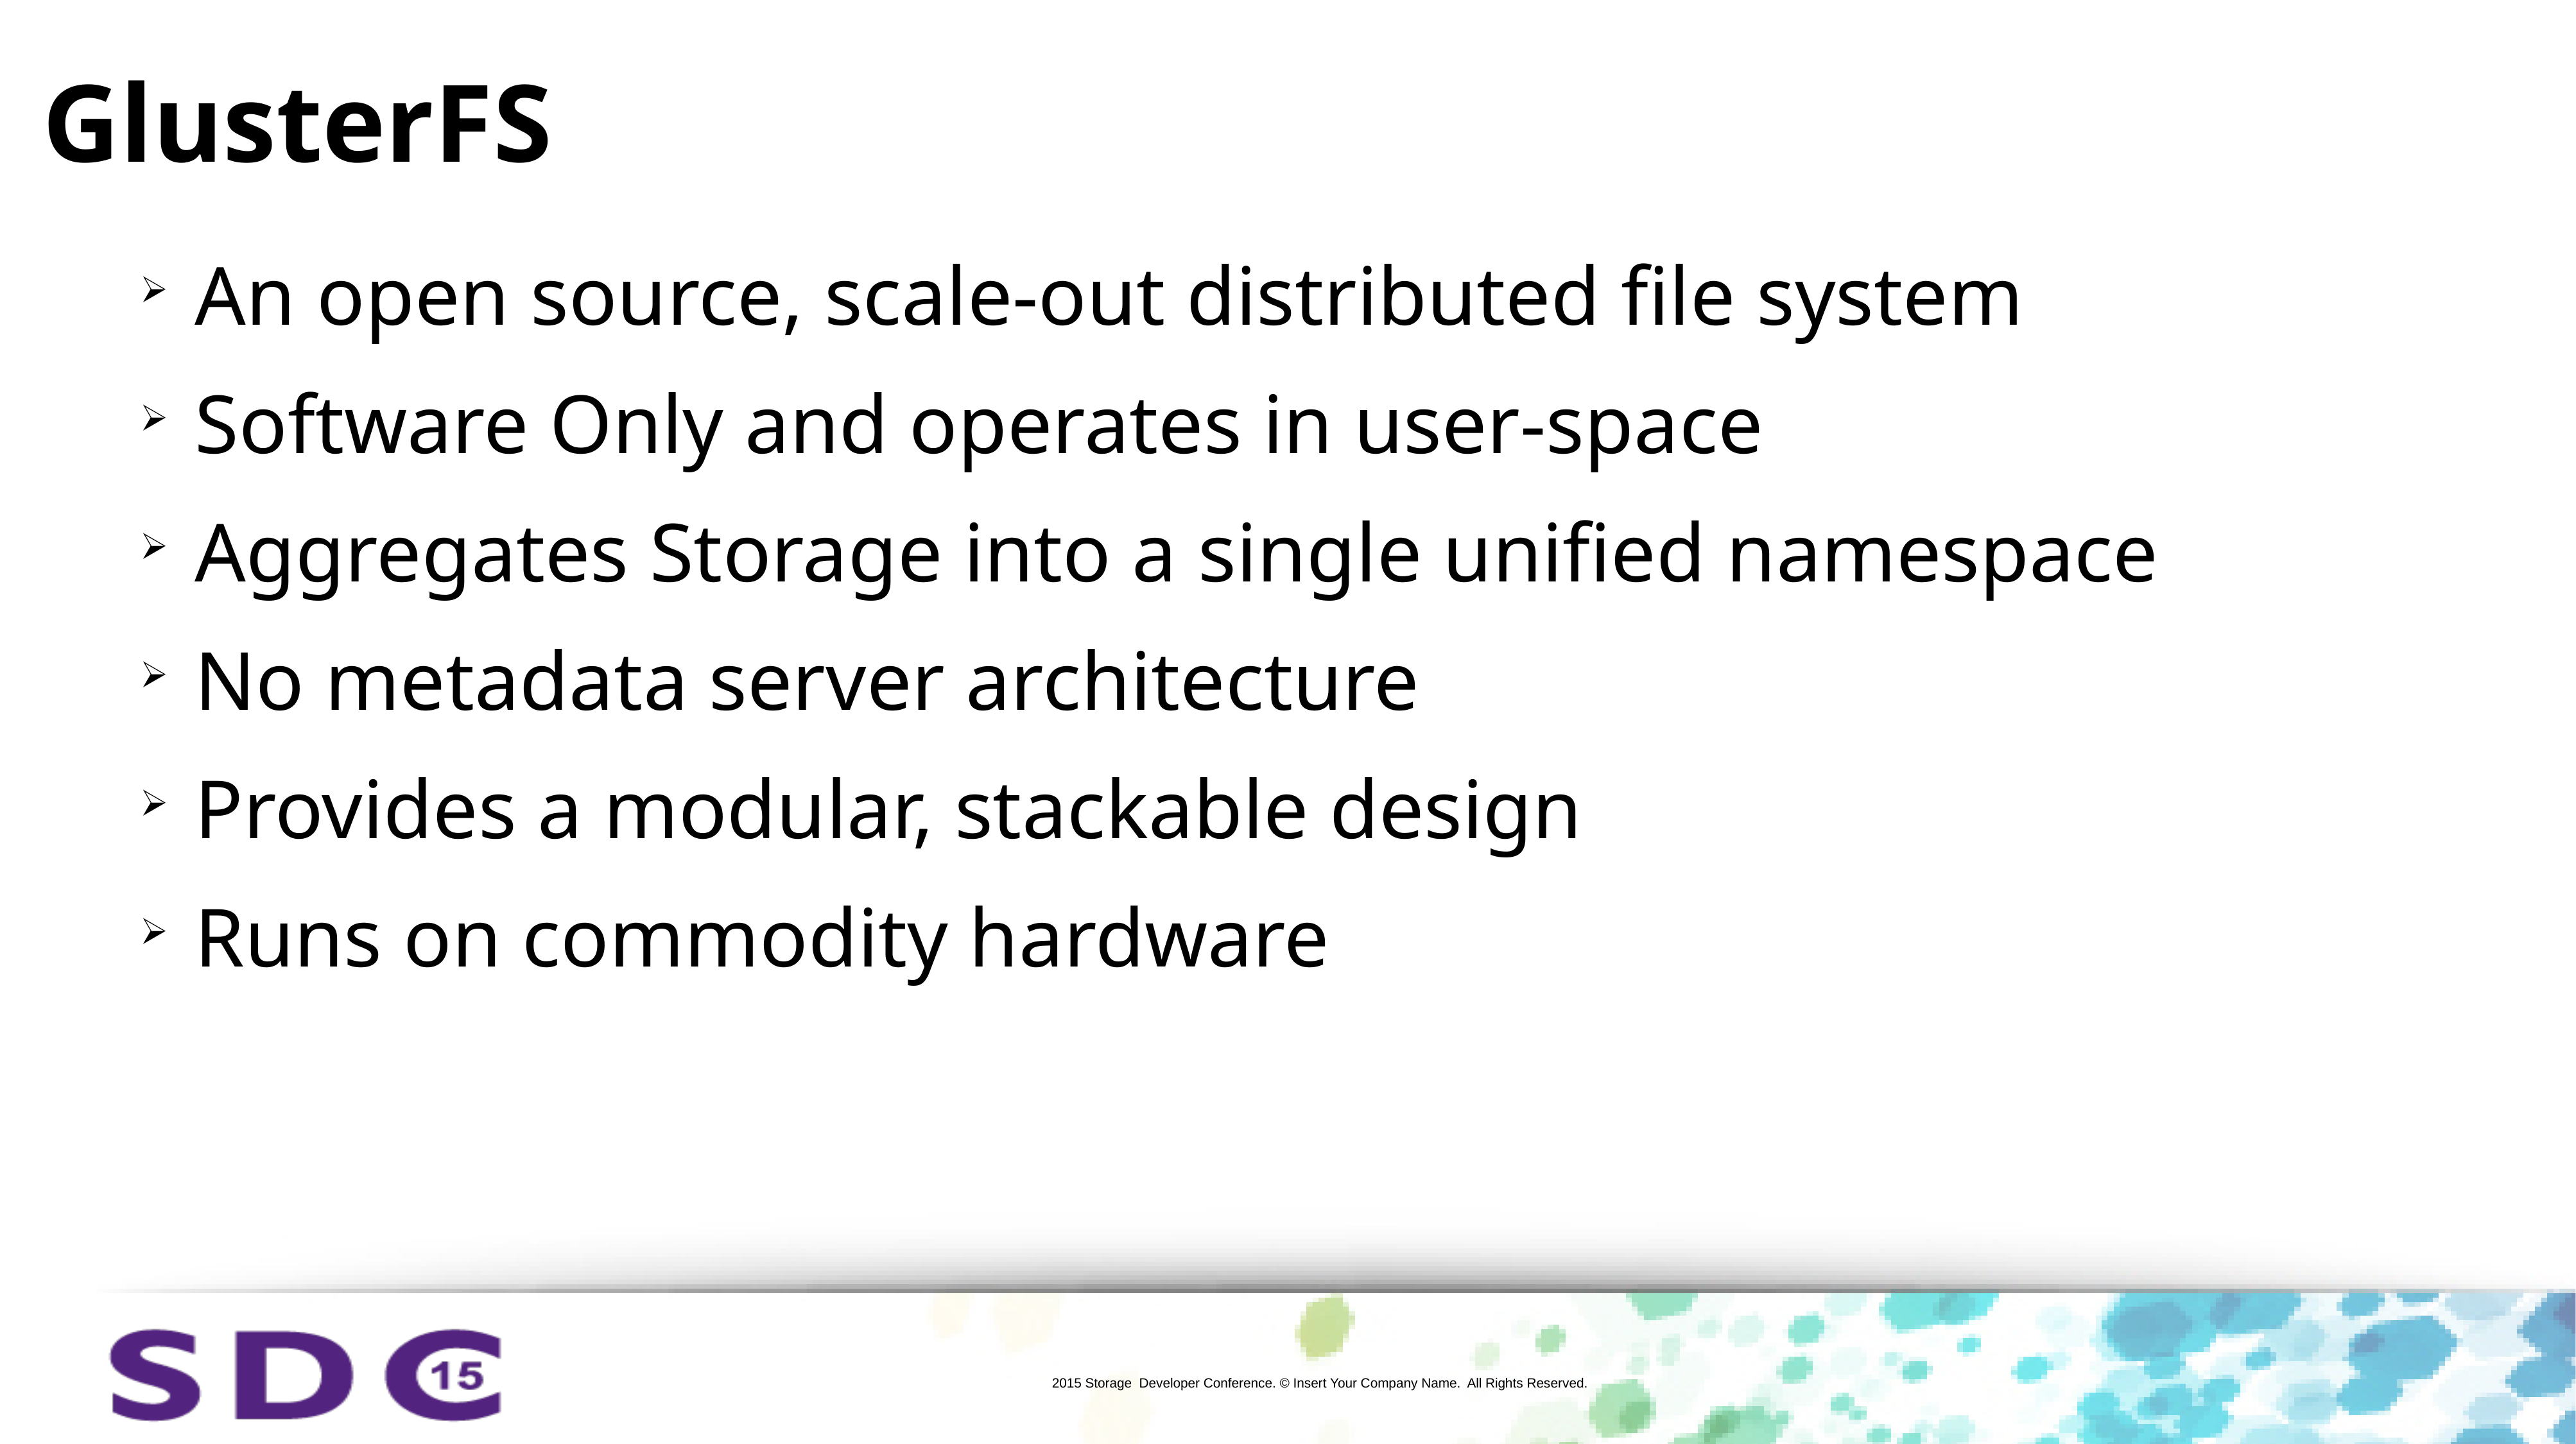

# GlusterFS
 An open source, scale-out distributed file system
 Software Only and operates in user-space
 Aggregates Storage into a single unified namespace
 No metadata server architecture
 Provides a modular, stackable design
 Runs on commodity hardware